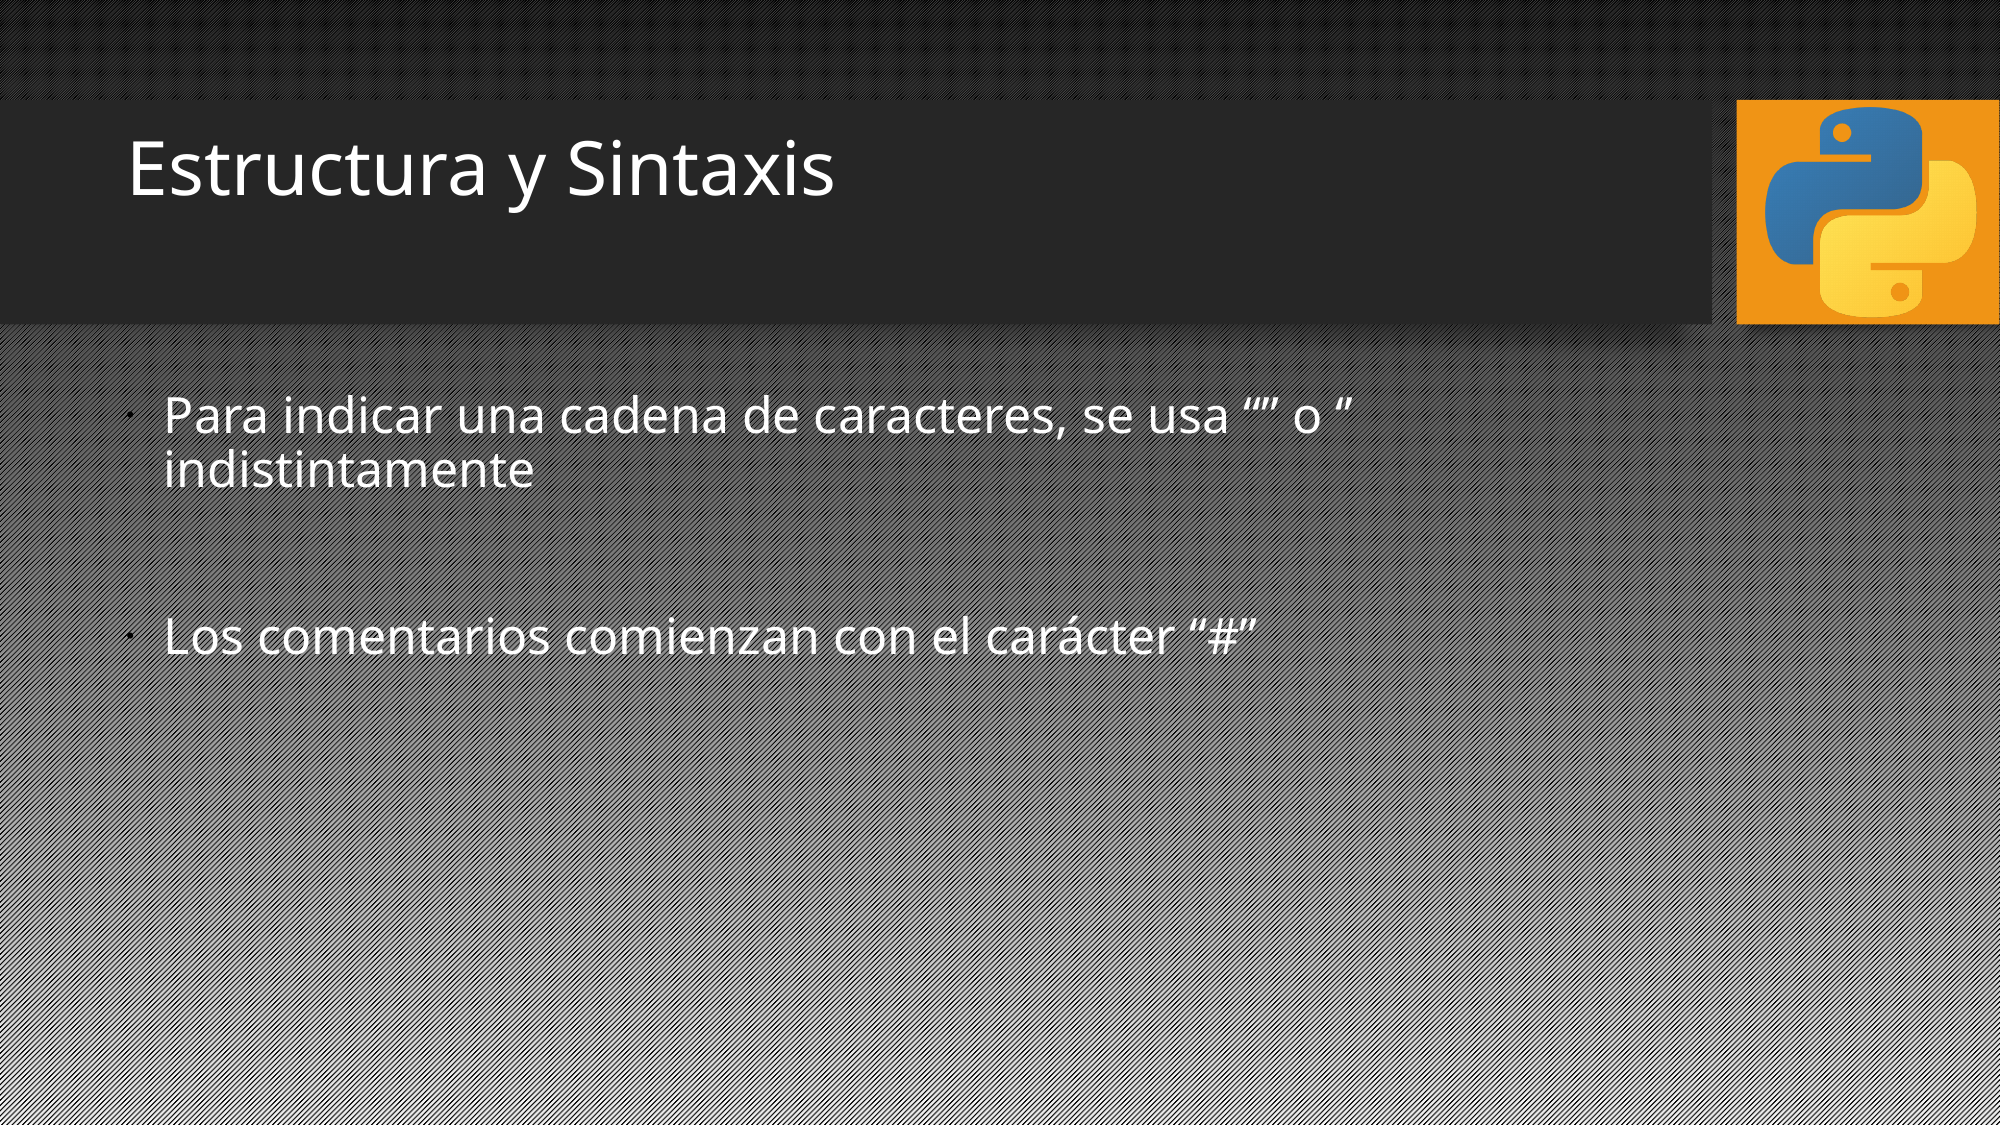

# Estructura y Sintaxis
Para indicar una cadena de caracteres, se usa “” o ‘’ indistintamente
Los comentarios comienzan con el carácter “#”